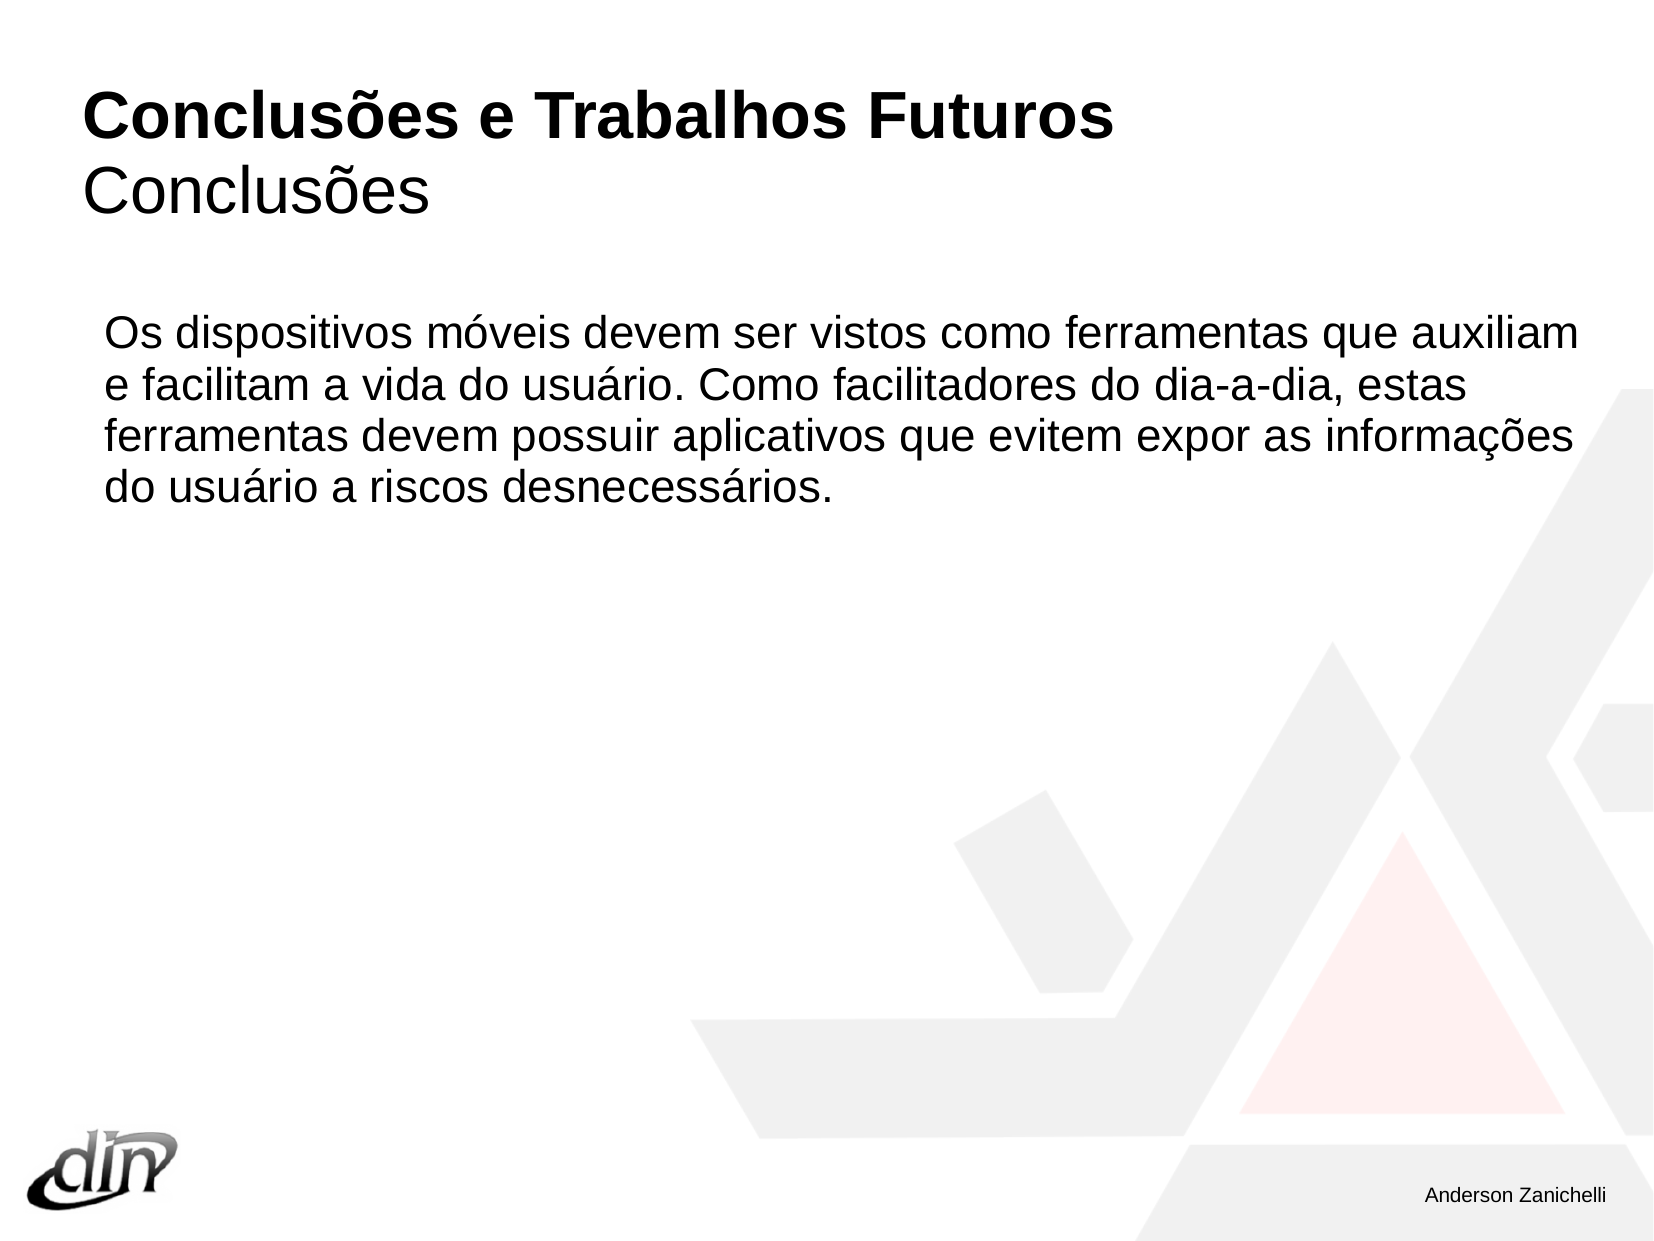

# Conclusões e Trabalhos Futuros Conclusões
Os dispositivos móveis devem ser vistos como ferramentas que auxiliam
e facilitam a vida do usuário. Como facilitadores do dia-a-dia, estas
ferramentas devem possuir aplicativos que evitem expor as informações
do usuário a riscos desnecessários.
Anderson Zanichelli